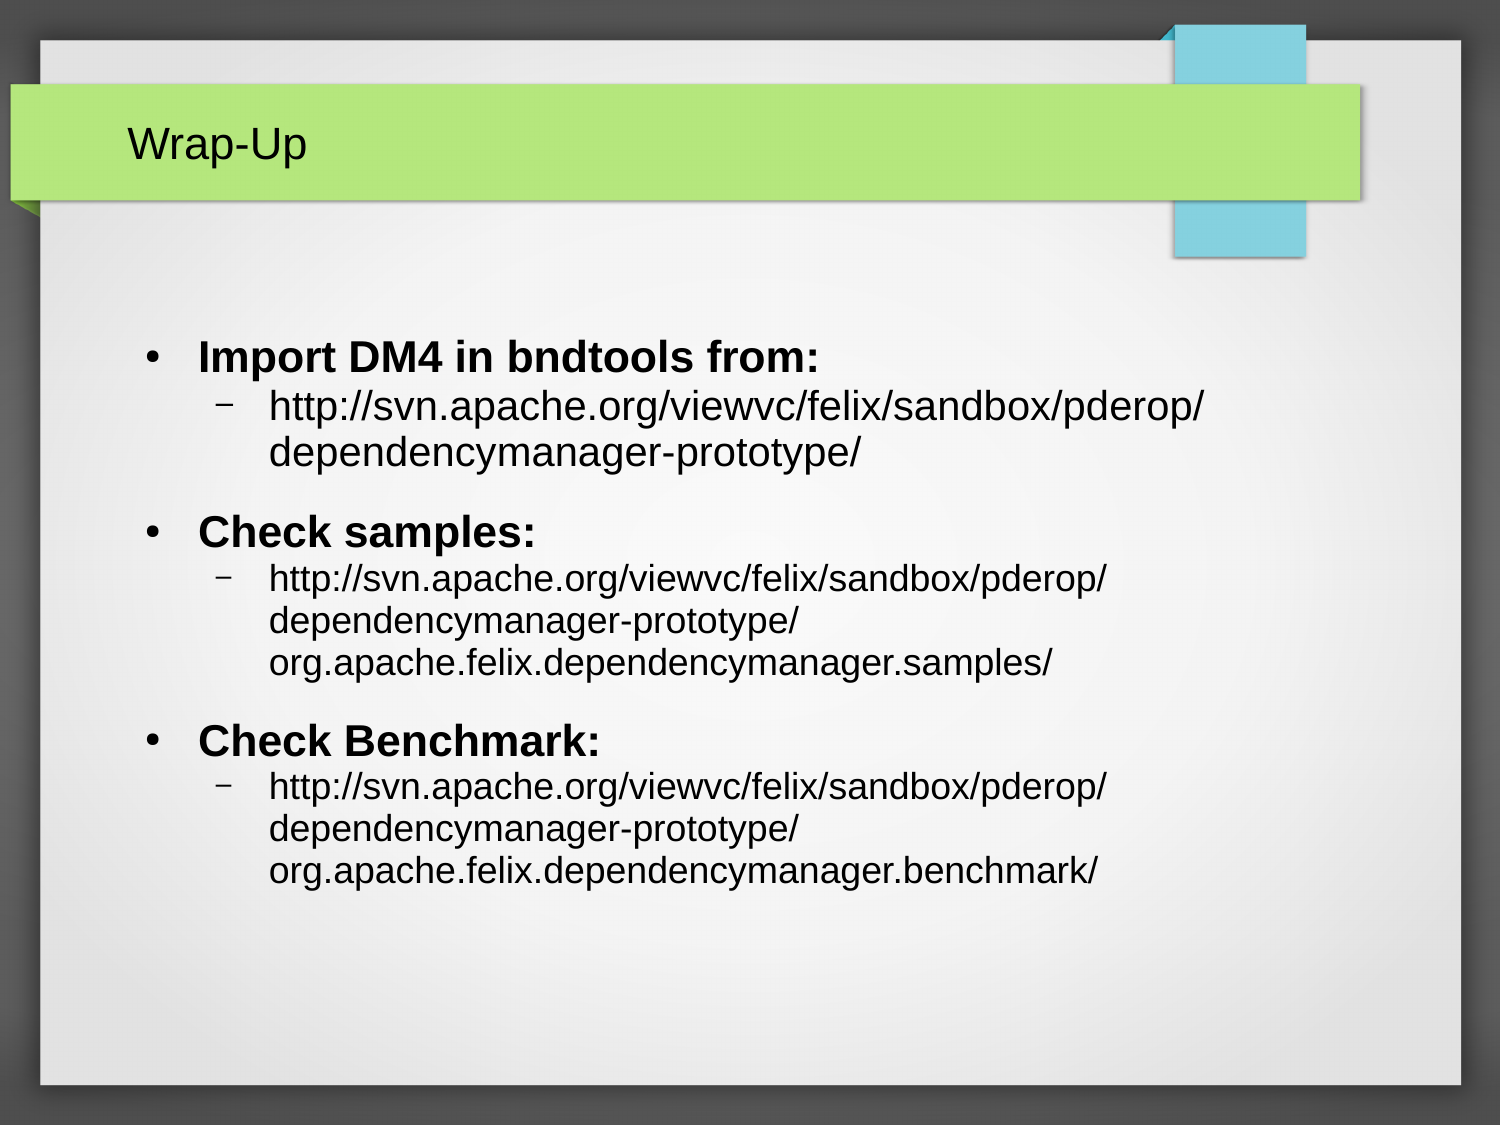

# Wrap-Up
Import DM4 in bndtools from:
http://svn.apache.org/viewvc/felix/sandbox/pderop/dependencymanager-prototype/
Check samples:
http://svn.apache.org/viewvc/felix/sandbox/pderop/dependencymanager-prototype/org.apache.felix.dependencymanager.samples/
Check Benchmark:
http://svn.apache.org/viewvc/felix/sandbox/pderop/dependencymanager-prototype/org.apache.felix.dependencymanager.benchmark/